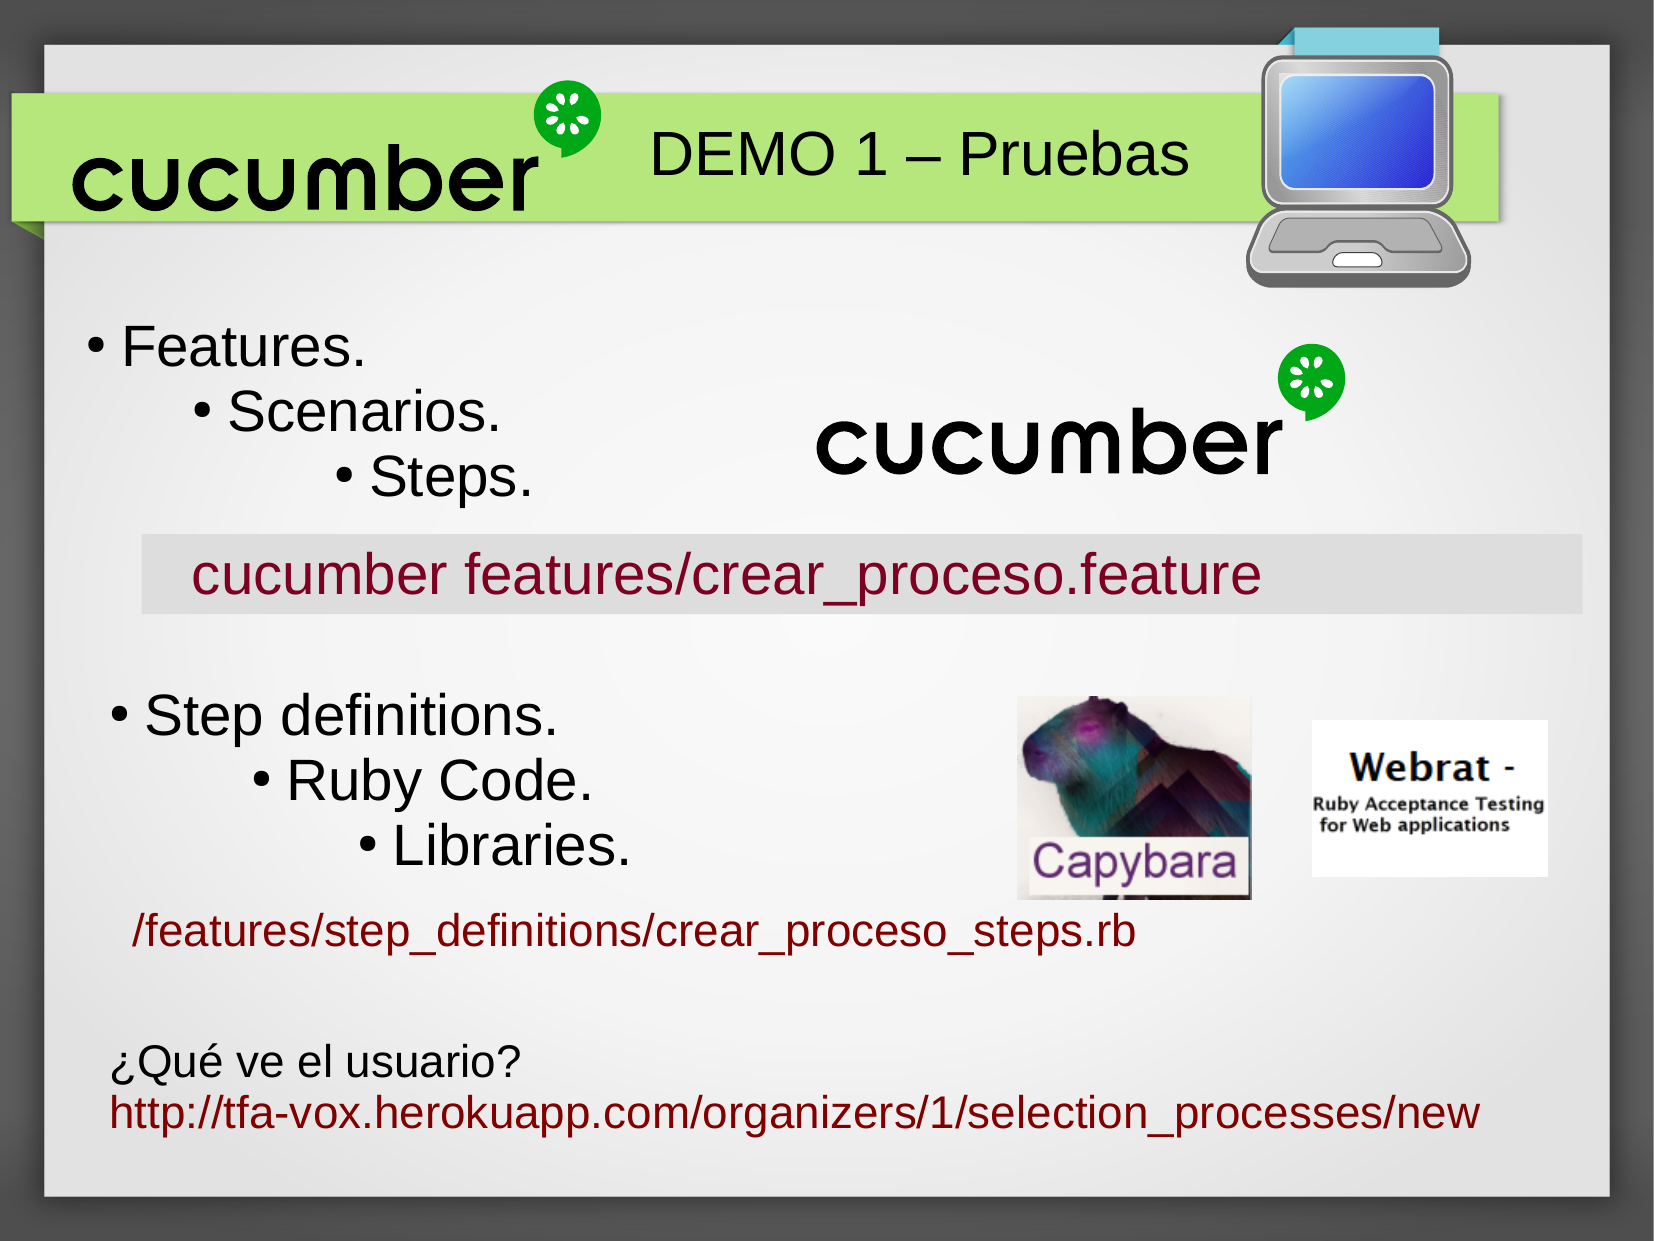

# DEMO 1 – Pruebas
Features.
Scenarios.
Steps.
cucumber features/crear_proceso.feature
Step definitions.
Ruby Code.
Libraries.
/features/step_definitions/crear_proceso_steps.rb
¿Qué ve el usuario?
http://tfa-vox.herokuapp.com/organizers/1/selection_processes/new